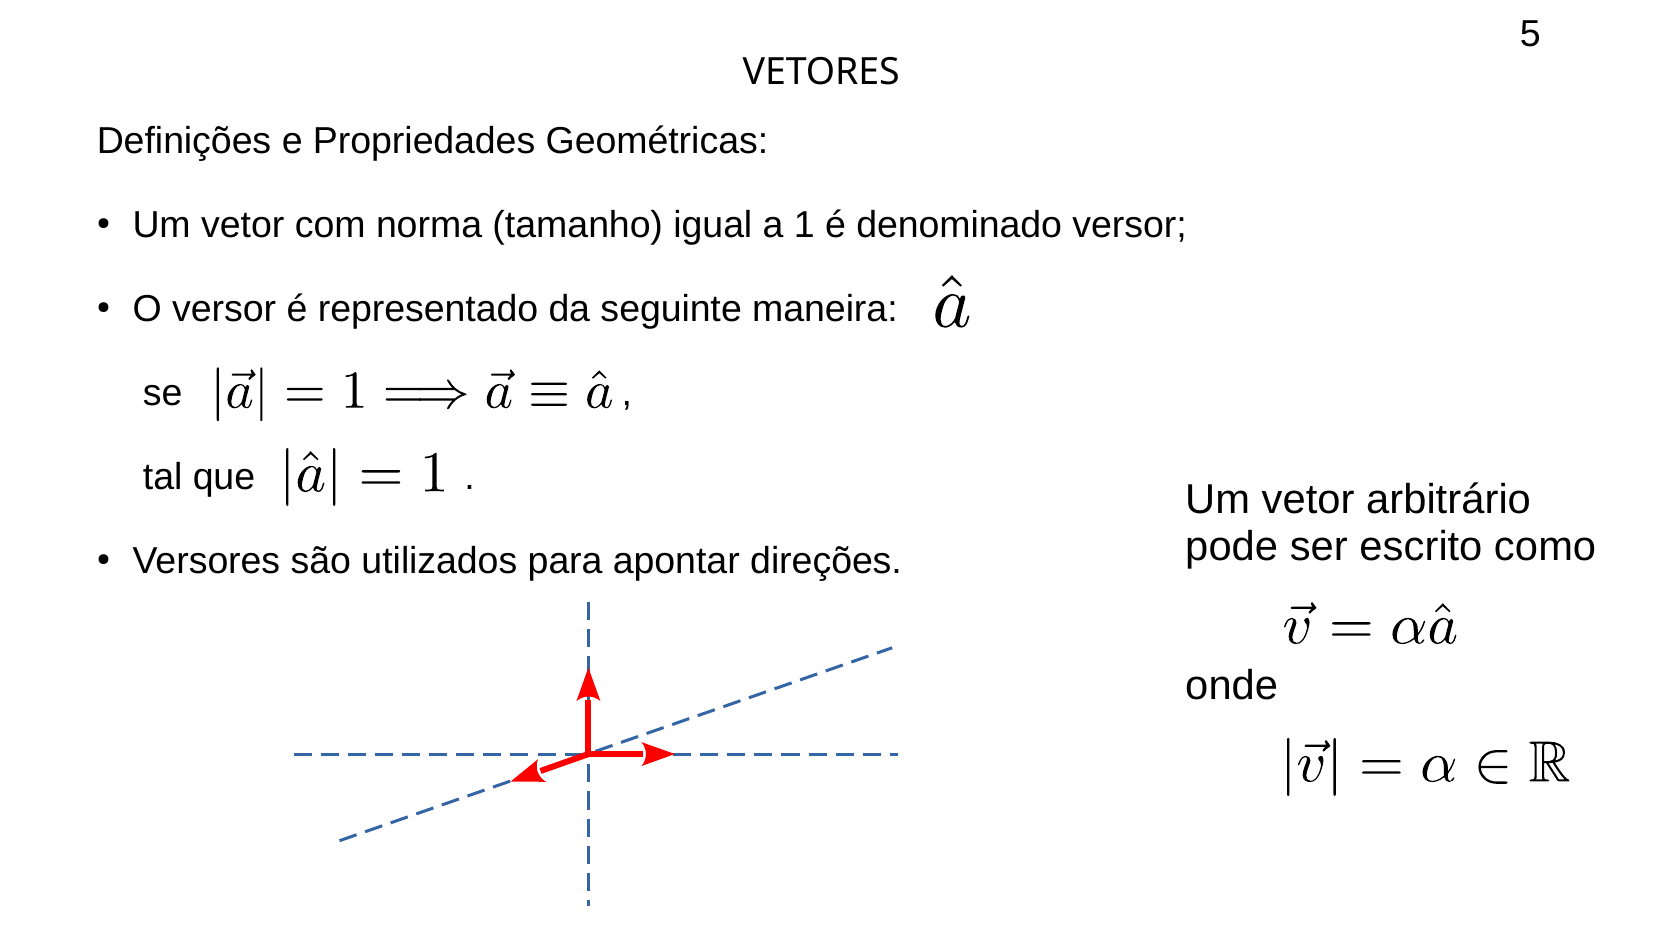

VETORES
Definições e Propriedades Geométricas:
Um vetor com norma (tamanho) igual a 1 é denominado versor;
O versor é representado da seguinte maneira:
 se ,
 tal que .
Versores são utilizados para apontar direções.
Um vetor arbitrário pode ser escrito como
onde